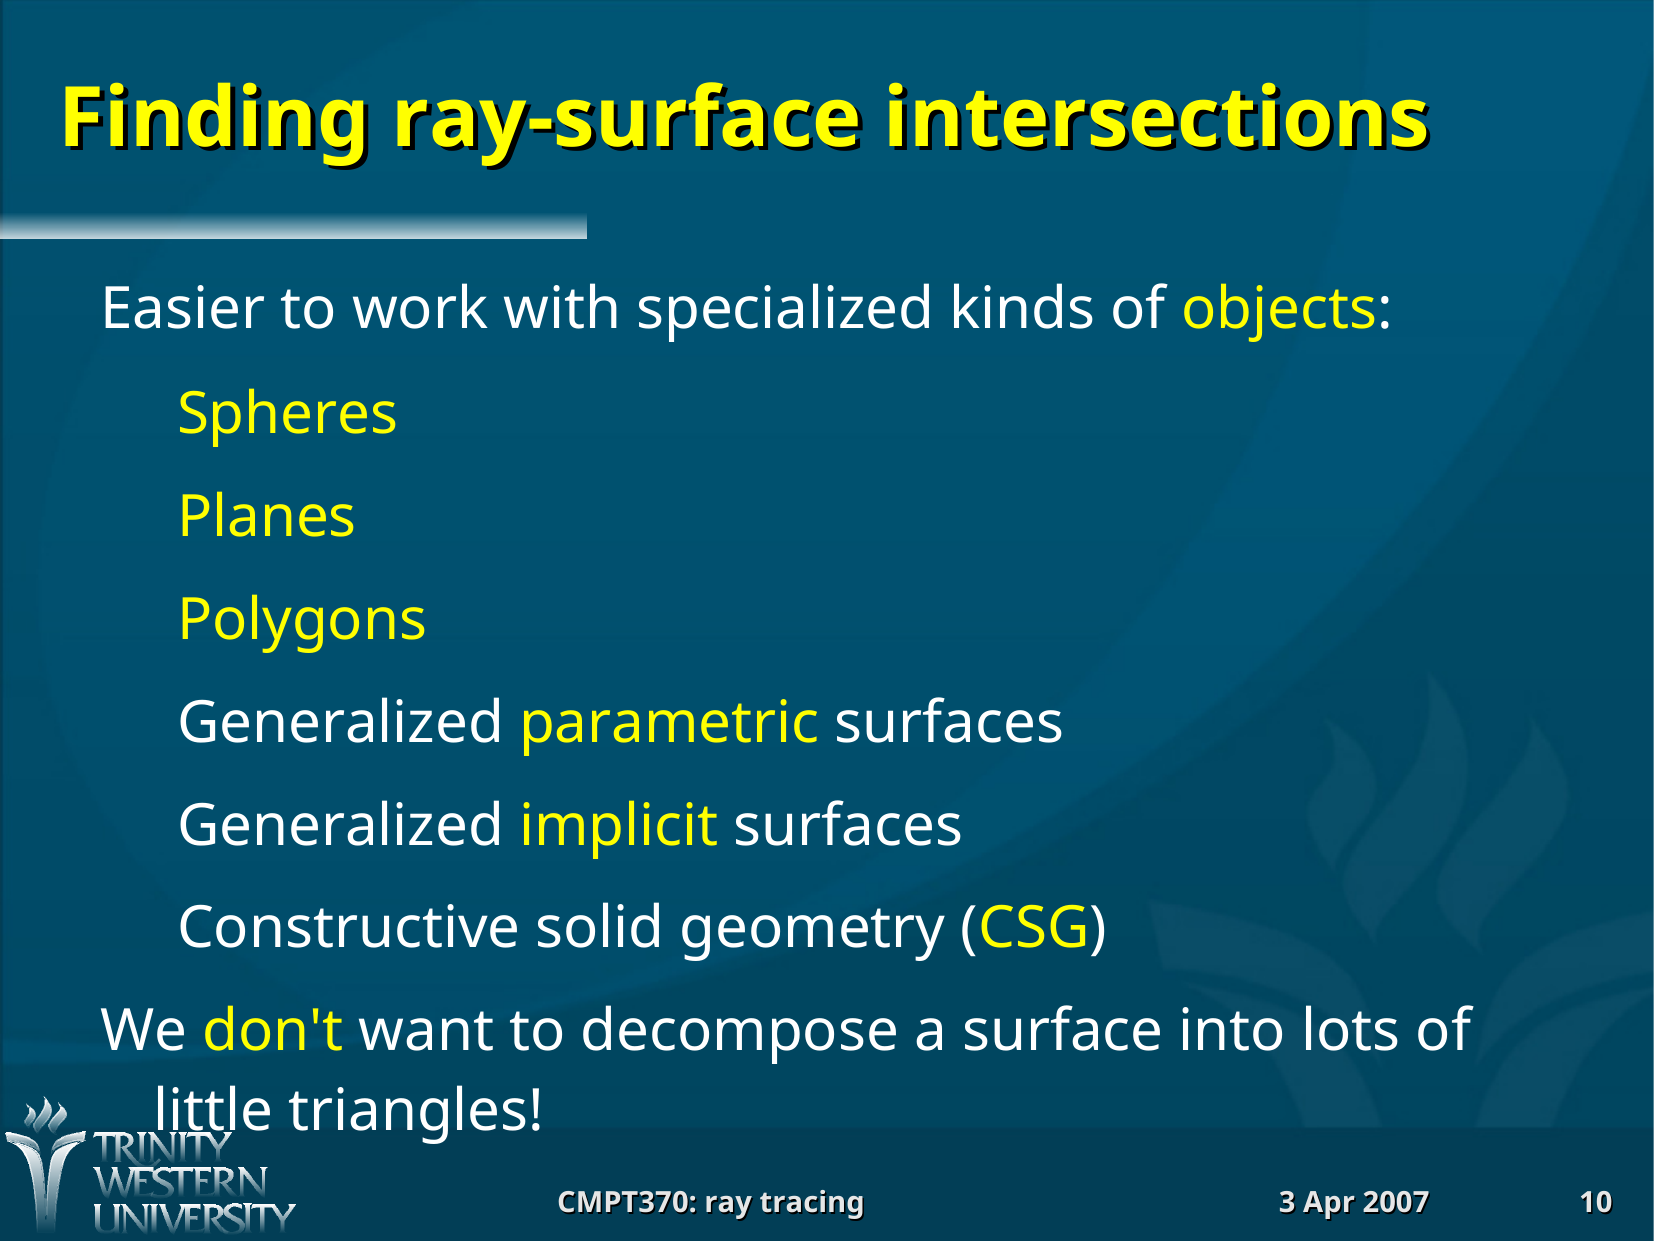

# Finding ray-surface intersections
Easier to work with specialized kinds of objects:
Spheres
Planes
Polygons
Generalized parametric surfaces
Generalized implicit surfaces
Constructive solid geometry (CSG)
We don't want to decompose a surface into lots of little triangles!
CMPT370: ray tracing
3 Apr 2007
10